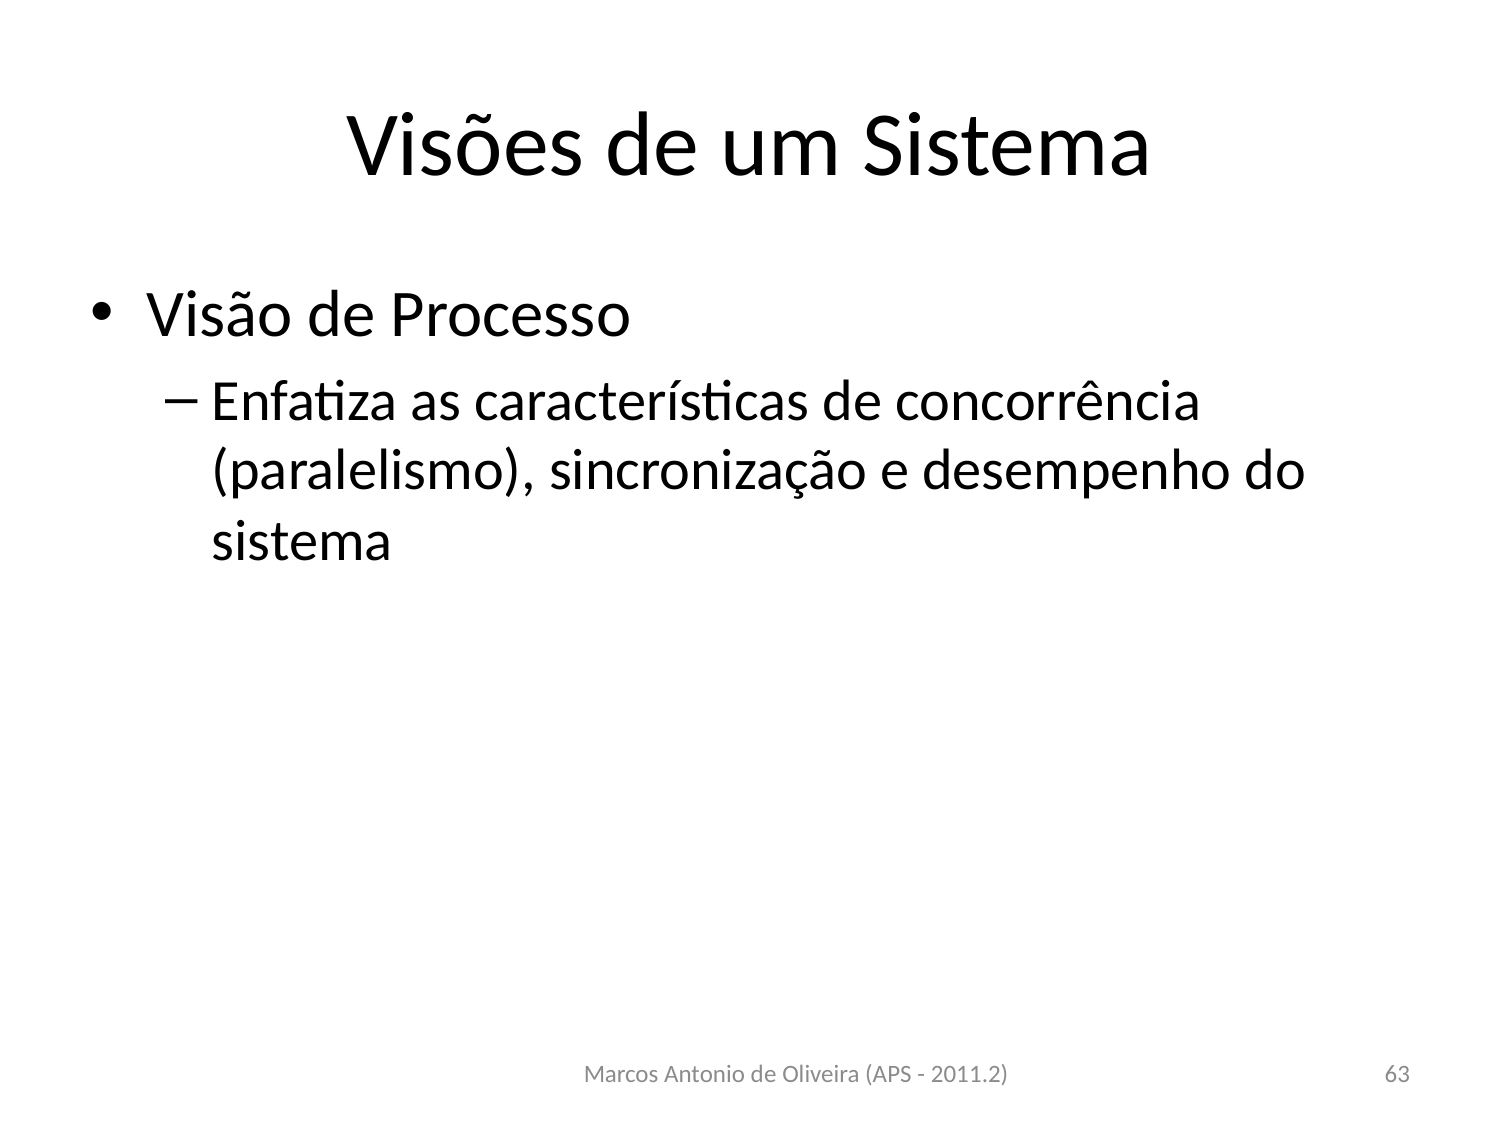

# Visões de um Sistema
Visão de Processo
Enfatiza as características de concorrência (paralelismo), sincronização e desempenho do sistema
Marcos Antonio de Oliveira (APS - 2011.2)